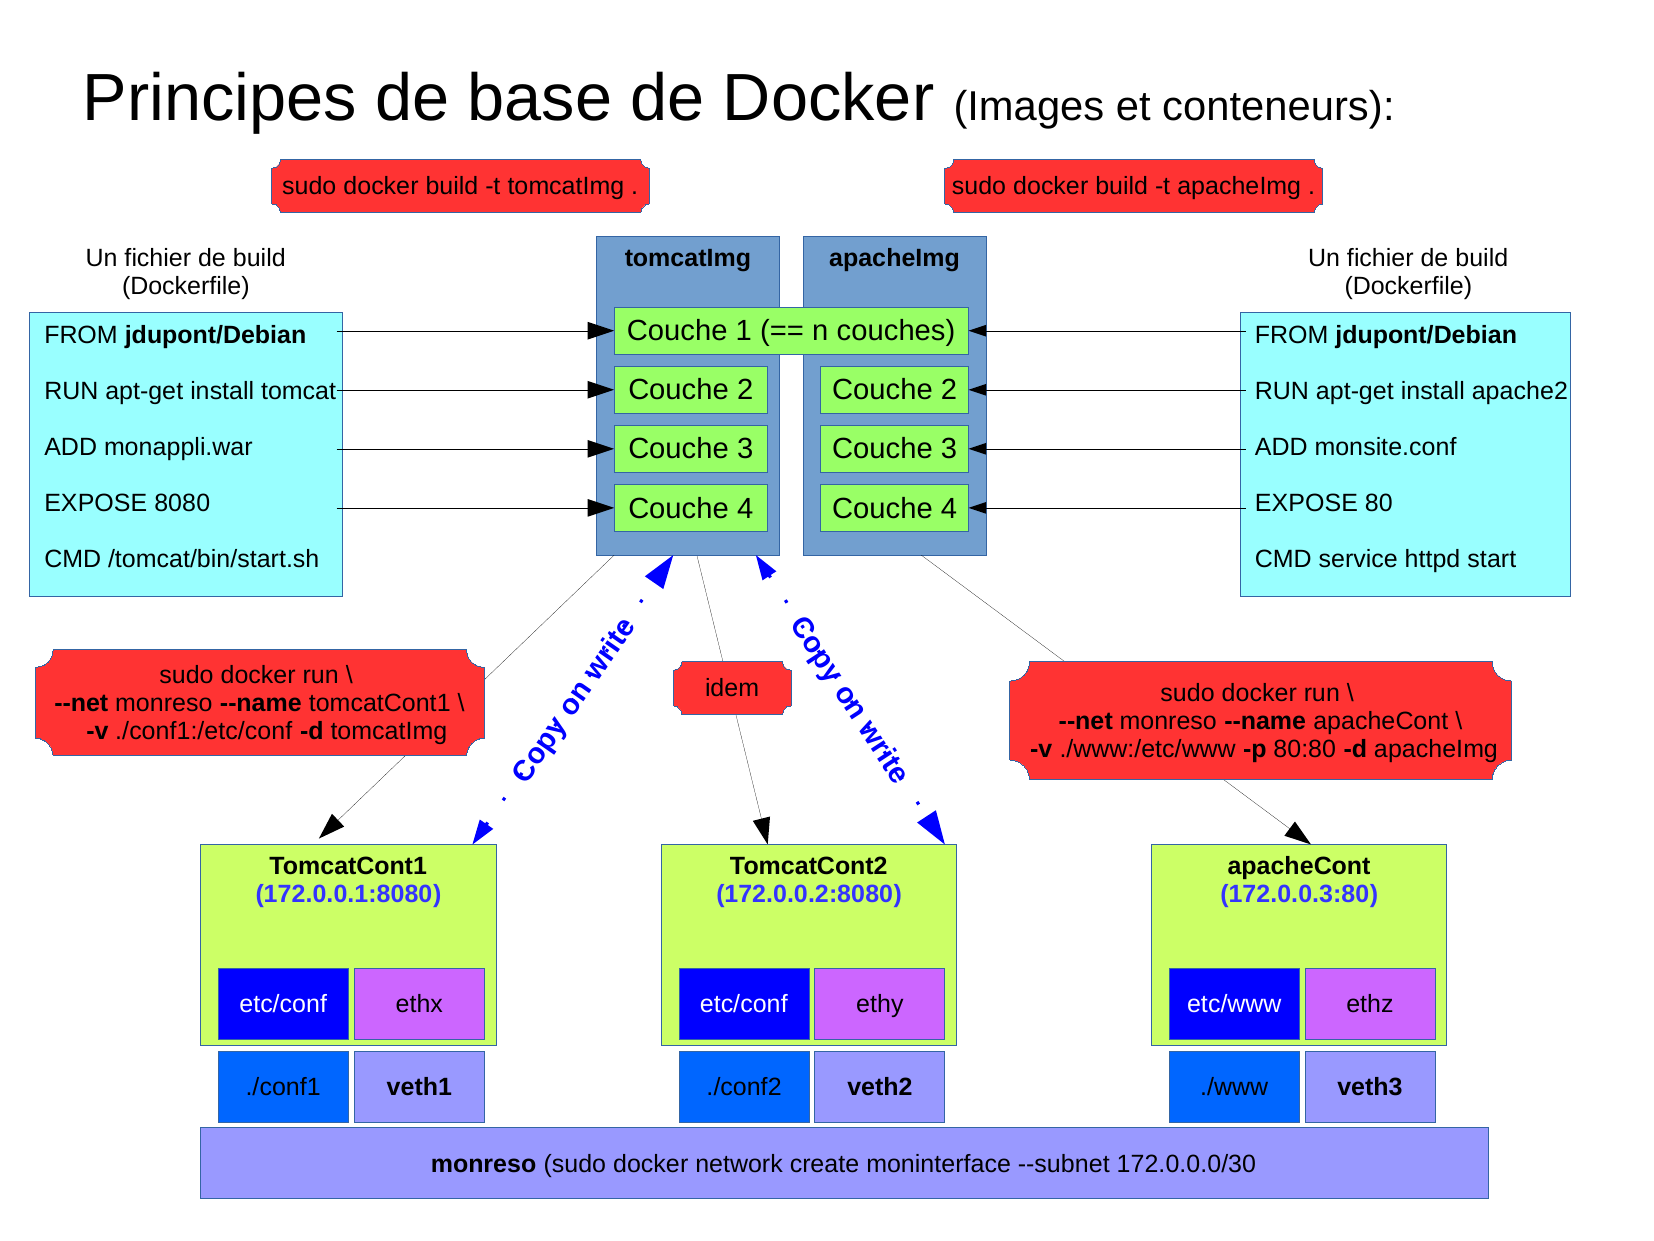

# Principes de base de Docker (Images et conteneurs):
sudo docker build -t tomcatImg .
sudo docker build -t apacheImg .
Un fichier de build
(Dockerfile)
tomcatImg
apacheImg
Un fichier de build
(Dockerfile)
Couche 1 (== n couches)
FROM jdupont/Debian
RUN apt-get install tomcat
ADD monappli.war
EXPOSE 8080
CMD /tomcat/bin/start.sh
FROM jdupont/Debian
RUN apt-get install apache2
ADD monsite.conf
EXPOSE 80
CMD service httpd start
Couche 2
Couche 2
Couche 3
Couche 3
Couche 4
Couche 4
Copy on write
Copy on write
sudo docker run \
 --net monreso --name tomcatCont1 \
 -v ./conf1:/etc/conf -d tomcatImg
idem
sudo docker run \
 --net monreso --name apacheCont \
 -v ./www:/etc/www -p 80:80 -d apacheImg
TomcatCont1
(172.0.0.1:8080)
TomcatCont2
(172.0.0.2:8080)
apacheCont
(172.0.0.3:80)
etc/conf
ethx
etc/conf
ethy
etc/www
ethz
./conf1
veth1
./conf2
veth2
./www
veth3
monreso (sudo docker network create moninterface --subnet 172.0.0.0/30